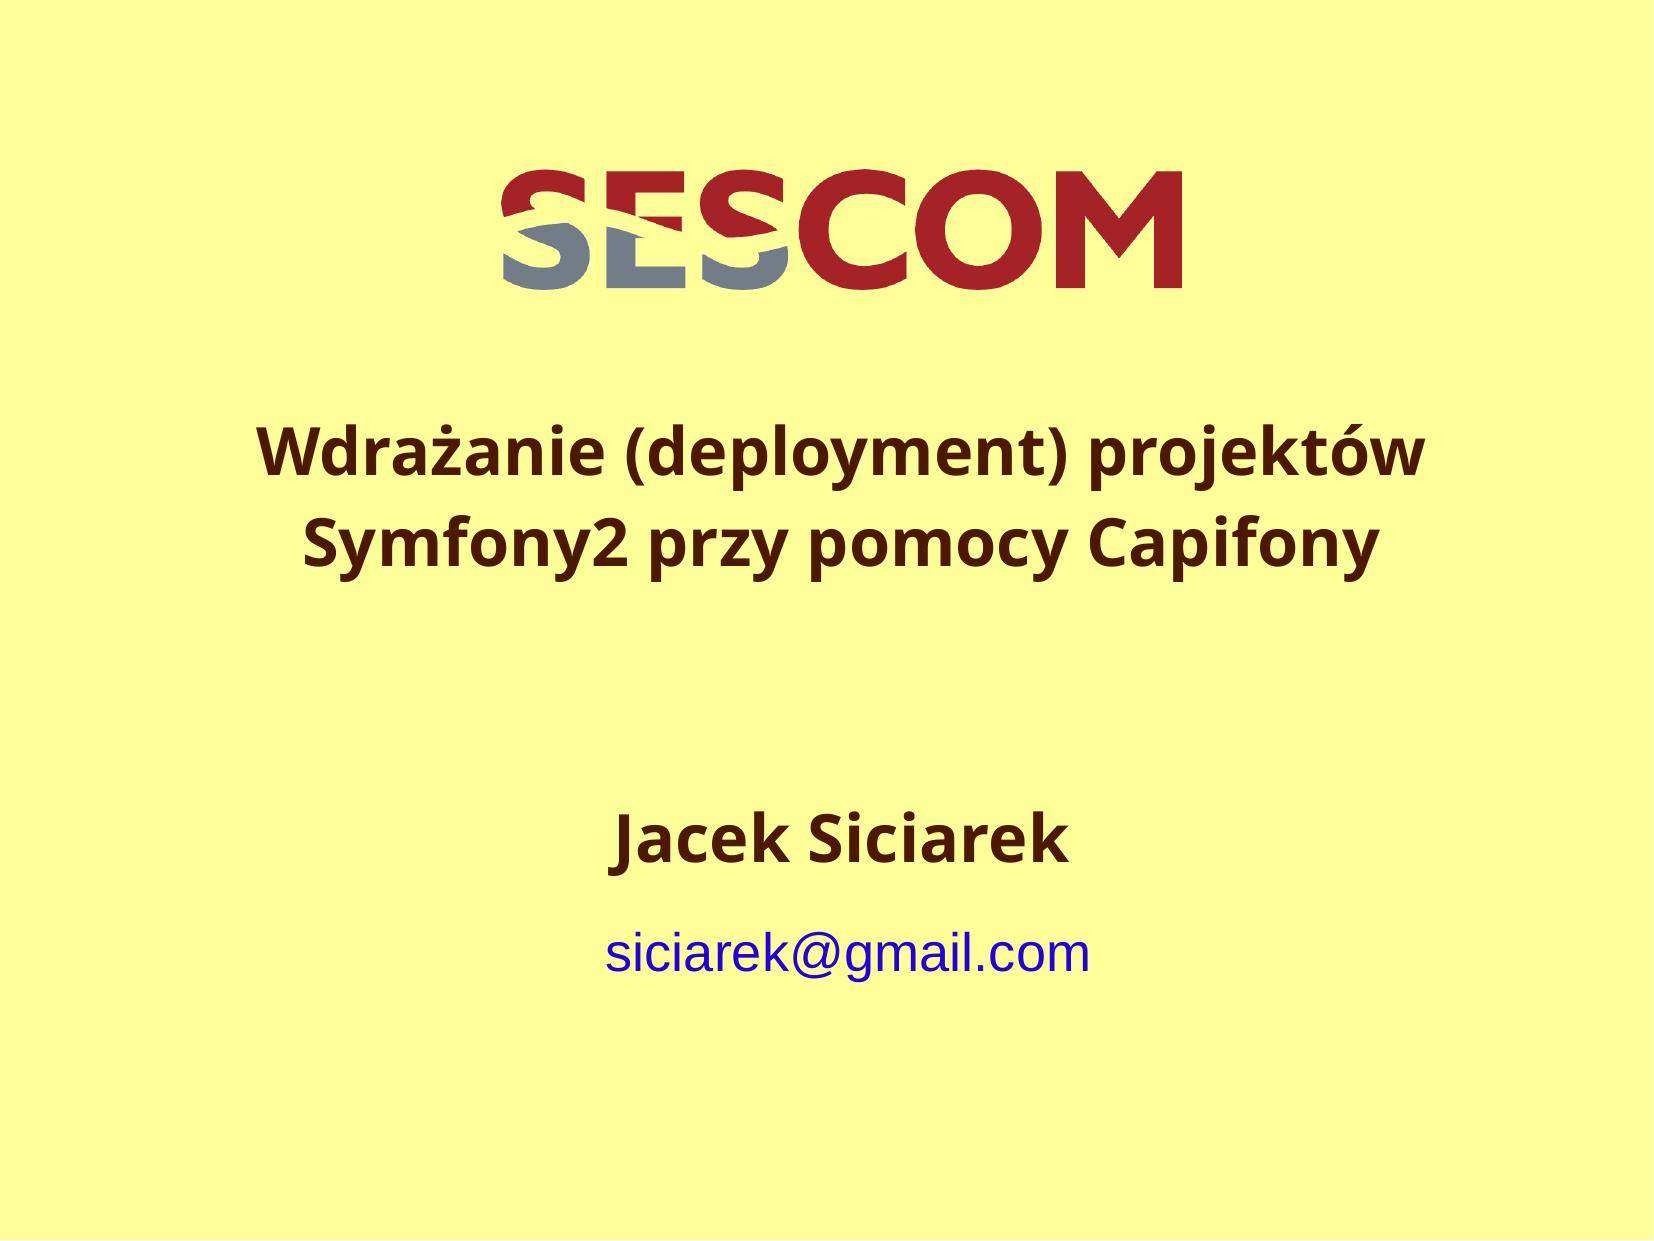

Wdrażanie (deployment) projektów Symfony2 przy pomocy Capifony
Jacek Siciarek
siciarek@gmail.com